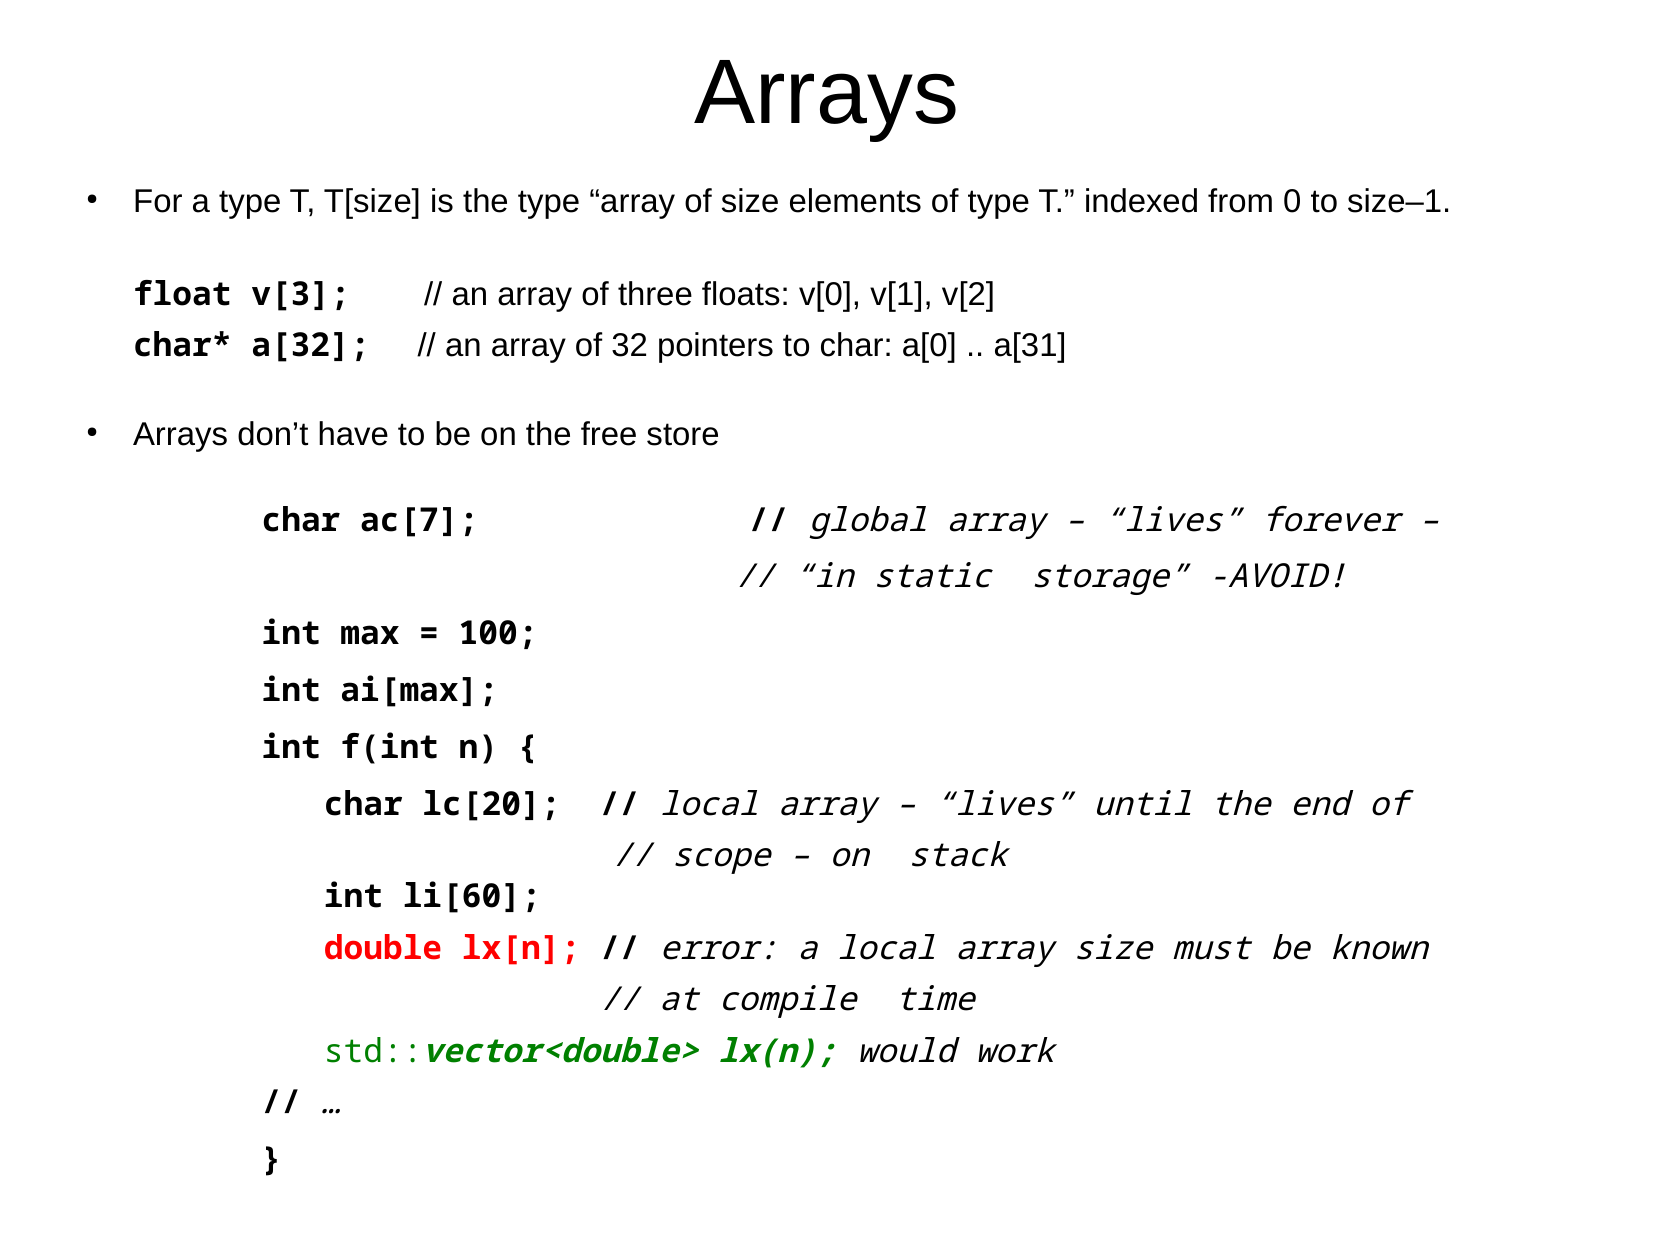

# Arrays
For a type T, T[size] is the type “array of size elements of type T.” indexed from 0 to size–1.
float v[3]; // an array of three floats: v[0], v[1], v[2]
char* a[32]; // an array of 32 pointers to char: a[0] .. a[31]
Arrays don’t have to be on the free store
char ac[7];	 // global array – “lives” forever –
 // “in static storage” -AVOID!
int max = 100;
int ai[max];
int f(int n) {
char lc[20]; // local array – “lives” until the end of
 // scope – on stack
int li[60];
double lx[n]; // error: a local array size must be known
 // at compile time
std::vector<double> lx(n); would work
// …
}